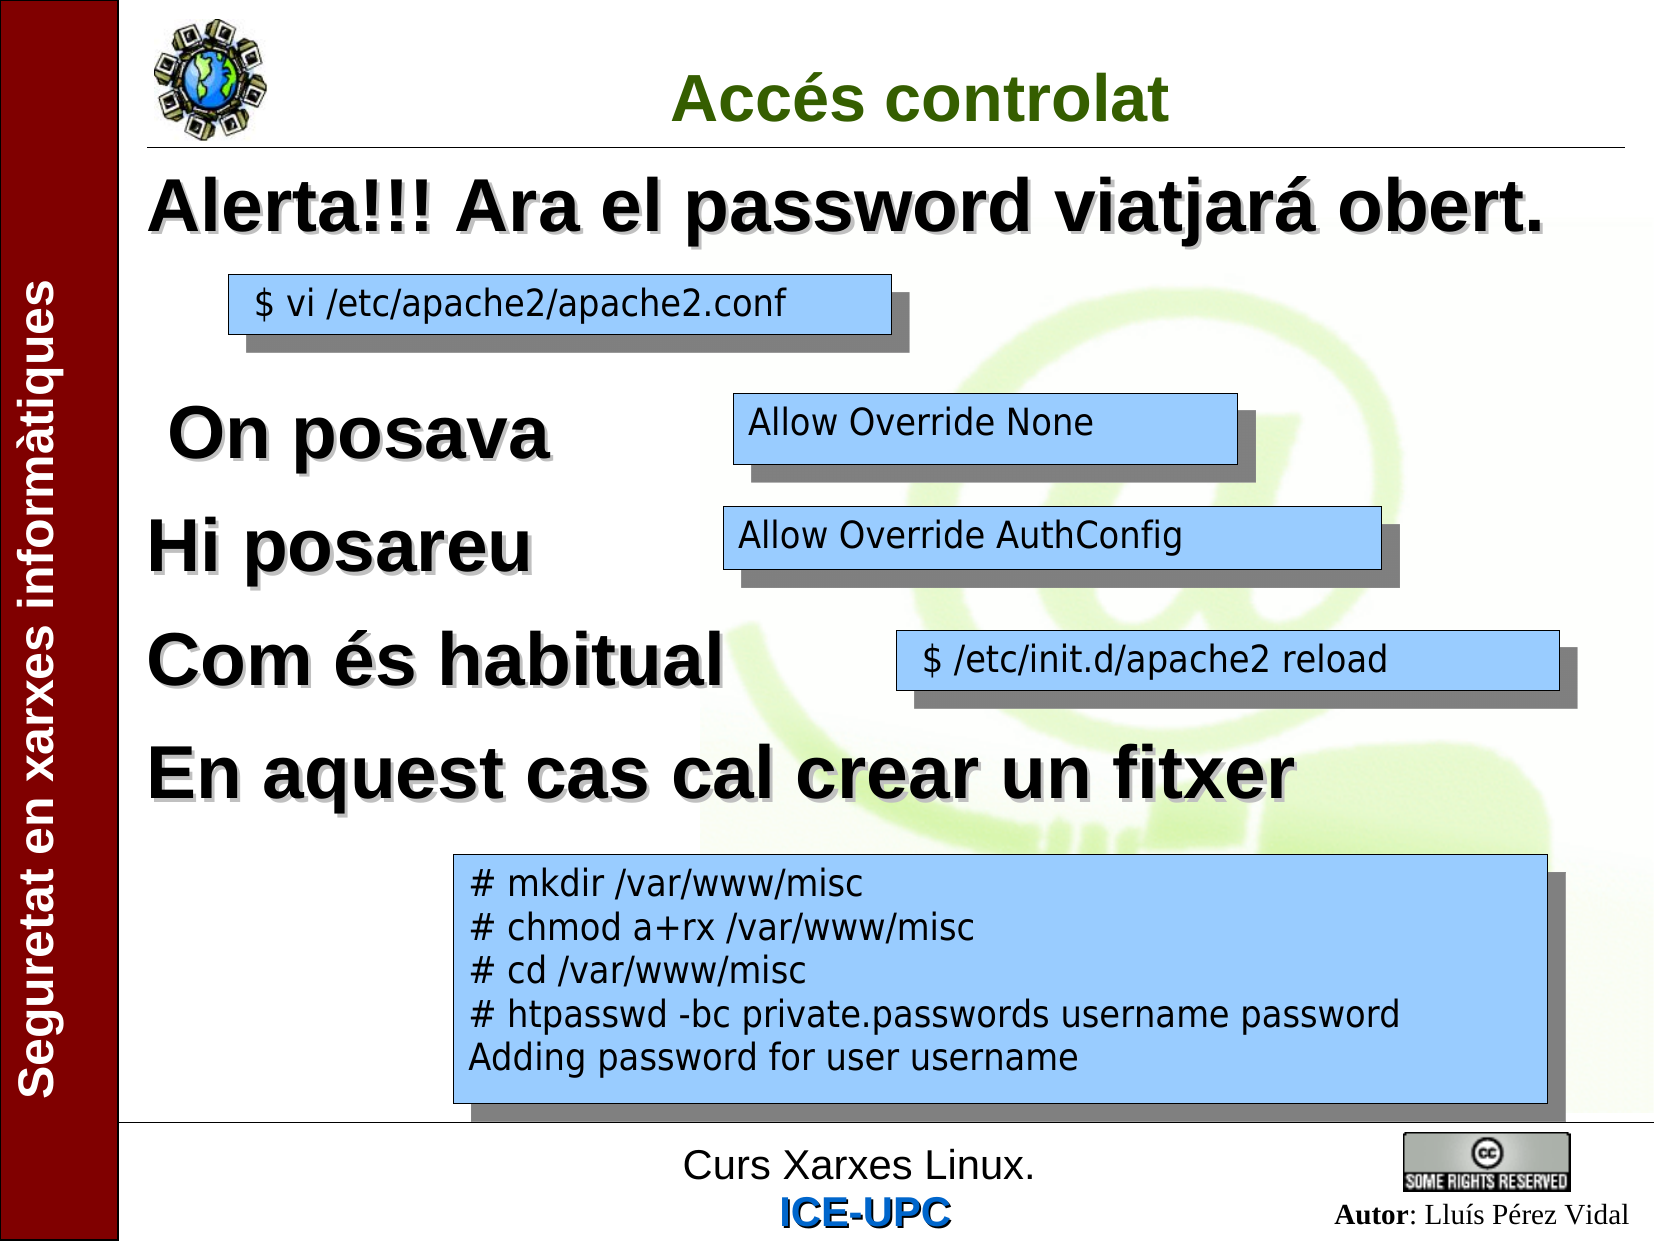

# Accés controlat
Alerta!!! Ara el password viatjará obert.
 On posava
Hi posareu
Com és habitual
En aquest cas cal crear un fitxer
 $ vi /etc/apache2/apache2.conf
Allow Override None
Allow Override AuthConfig
 $ /etc/init.d/apache2 reload
# mkdir /var/www/misc
# chmod a+rx /var/www/misc
# cd /var/www/misc
# htpasswd -bc private.passwords username password
Adding password for user username